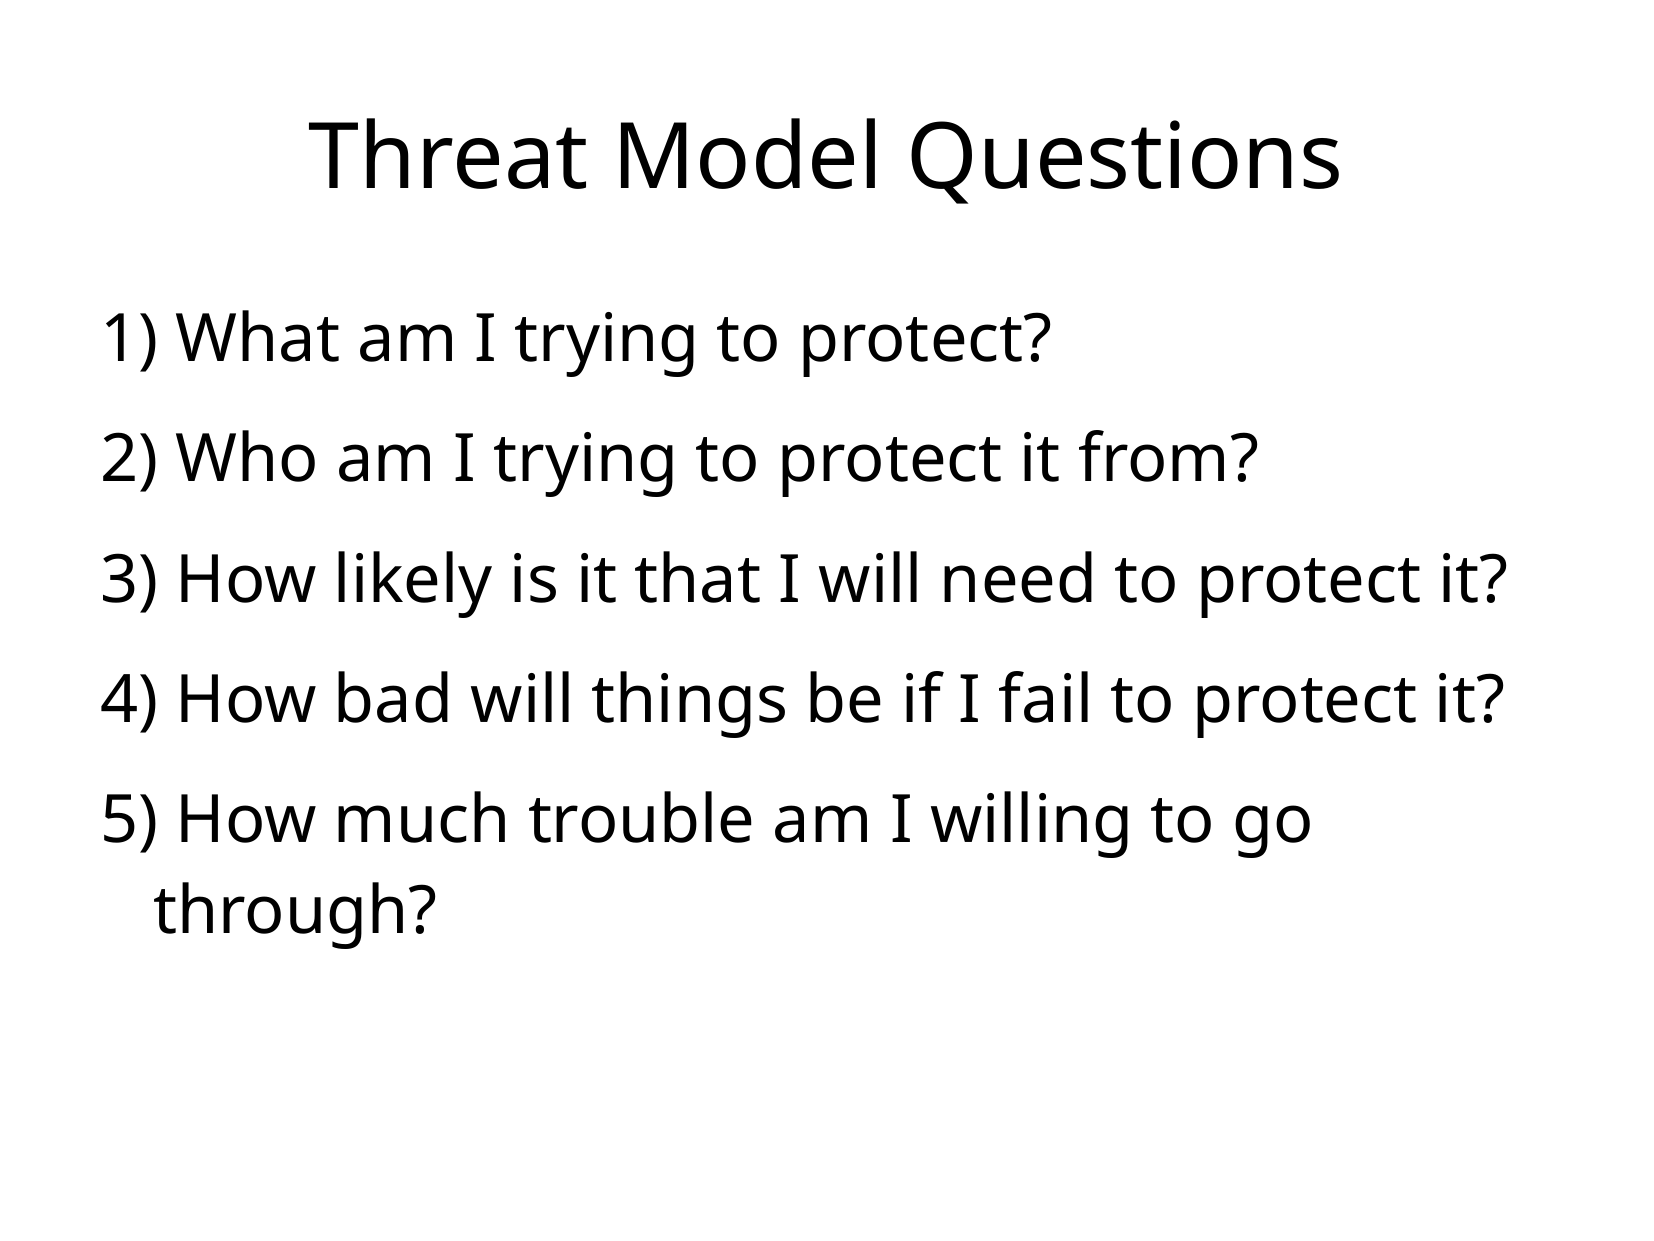

# Threat Model Questions
 What am I trying to protect?
 Who am I trying to protect it from?
 How likely is it that I will need to protect it?
 How bad will things be if I fail to protect it?
 How much trouble am I willing to go through?